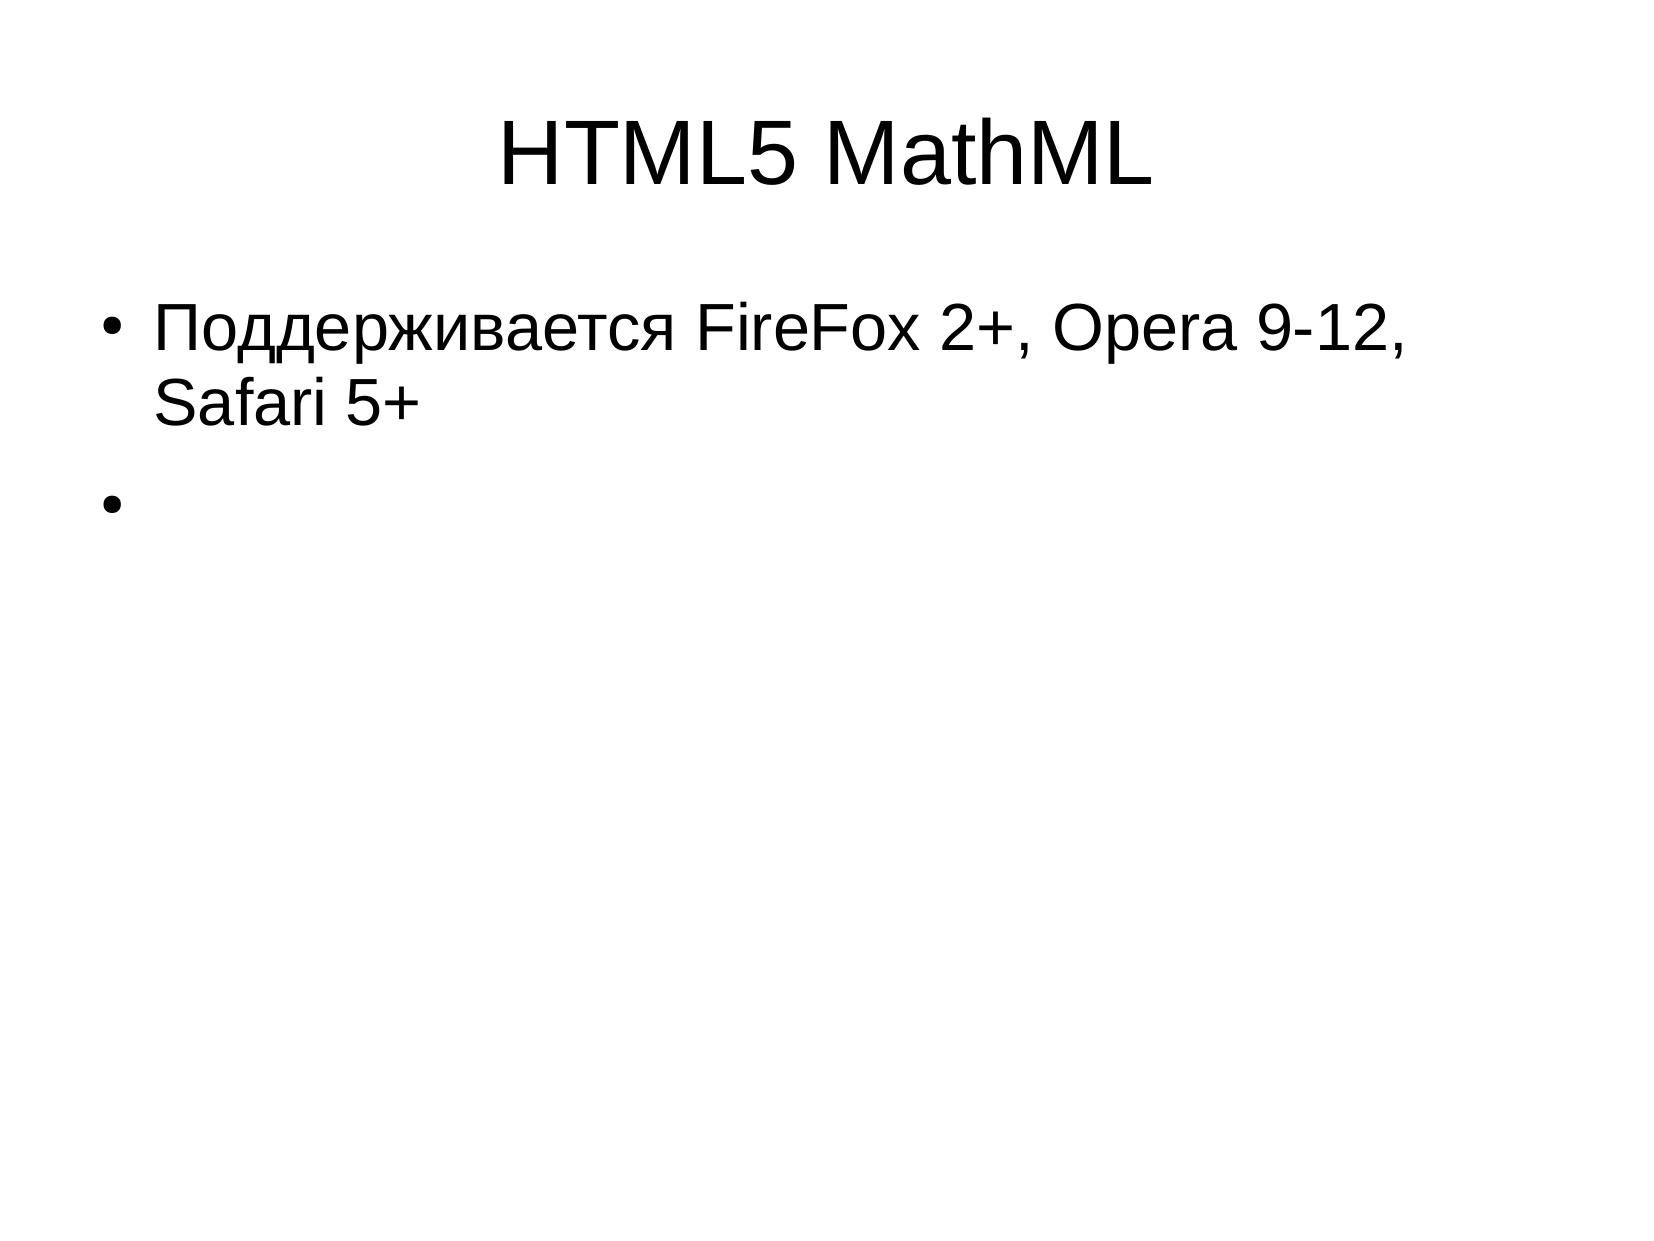

# HTML5 MathML
Поддерживается FireFox 2+, Opera 9-12, Safari 5+